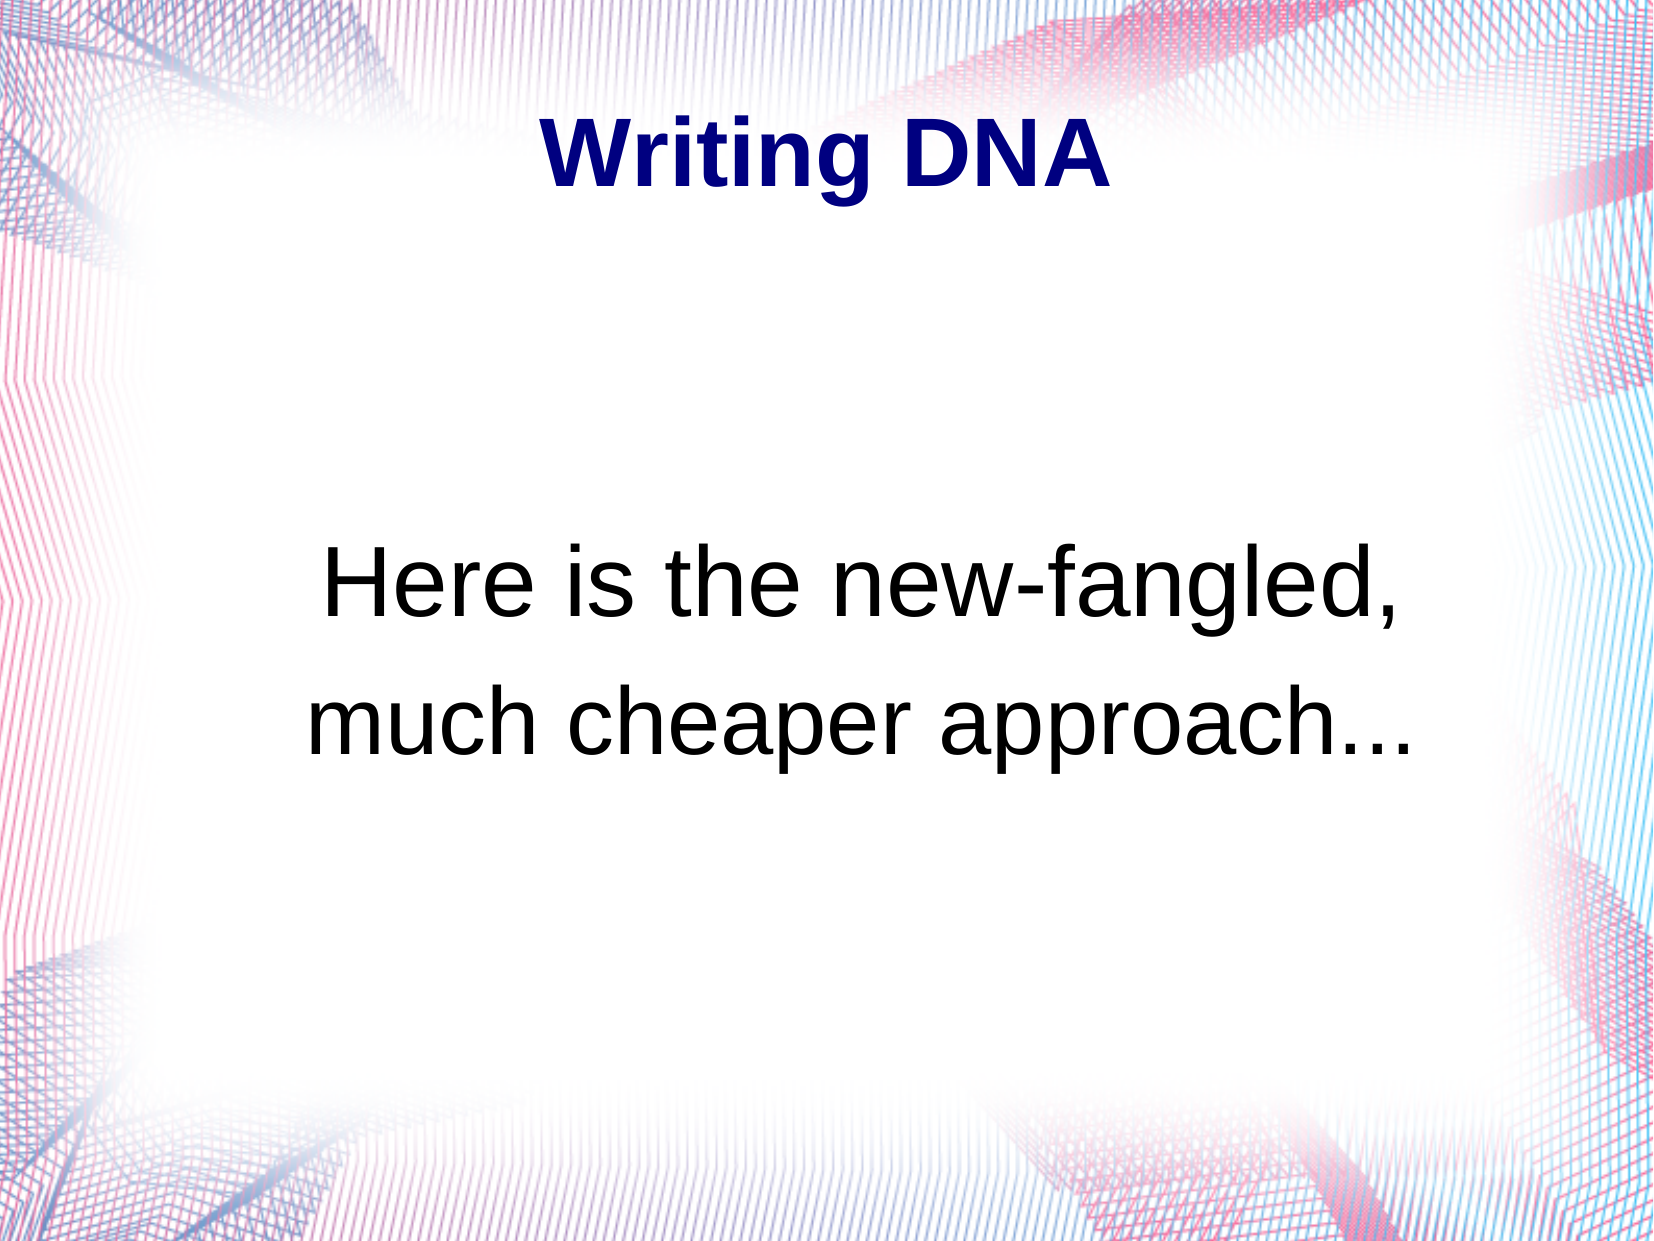

# Writing DNA
Here is the new-fangled,
much cheaper approach...